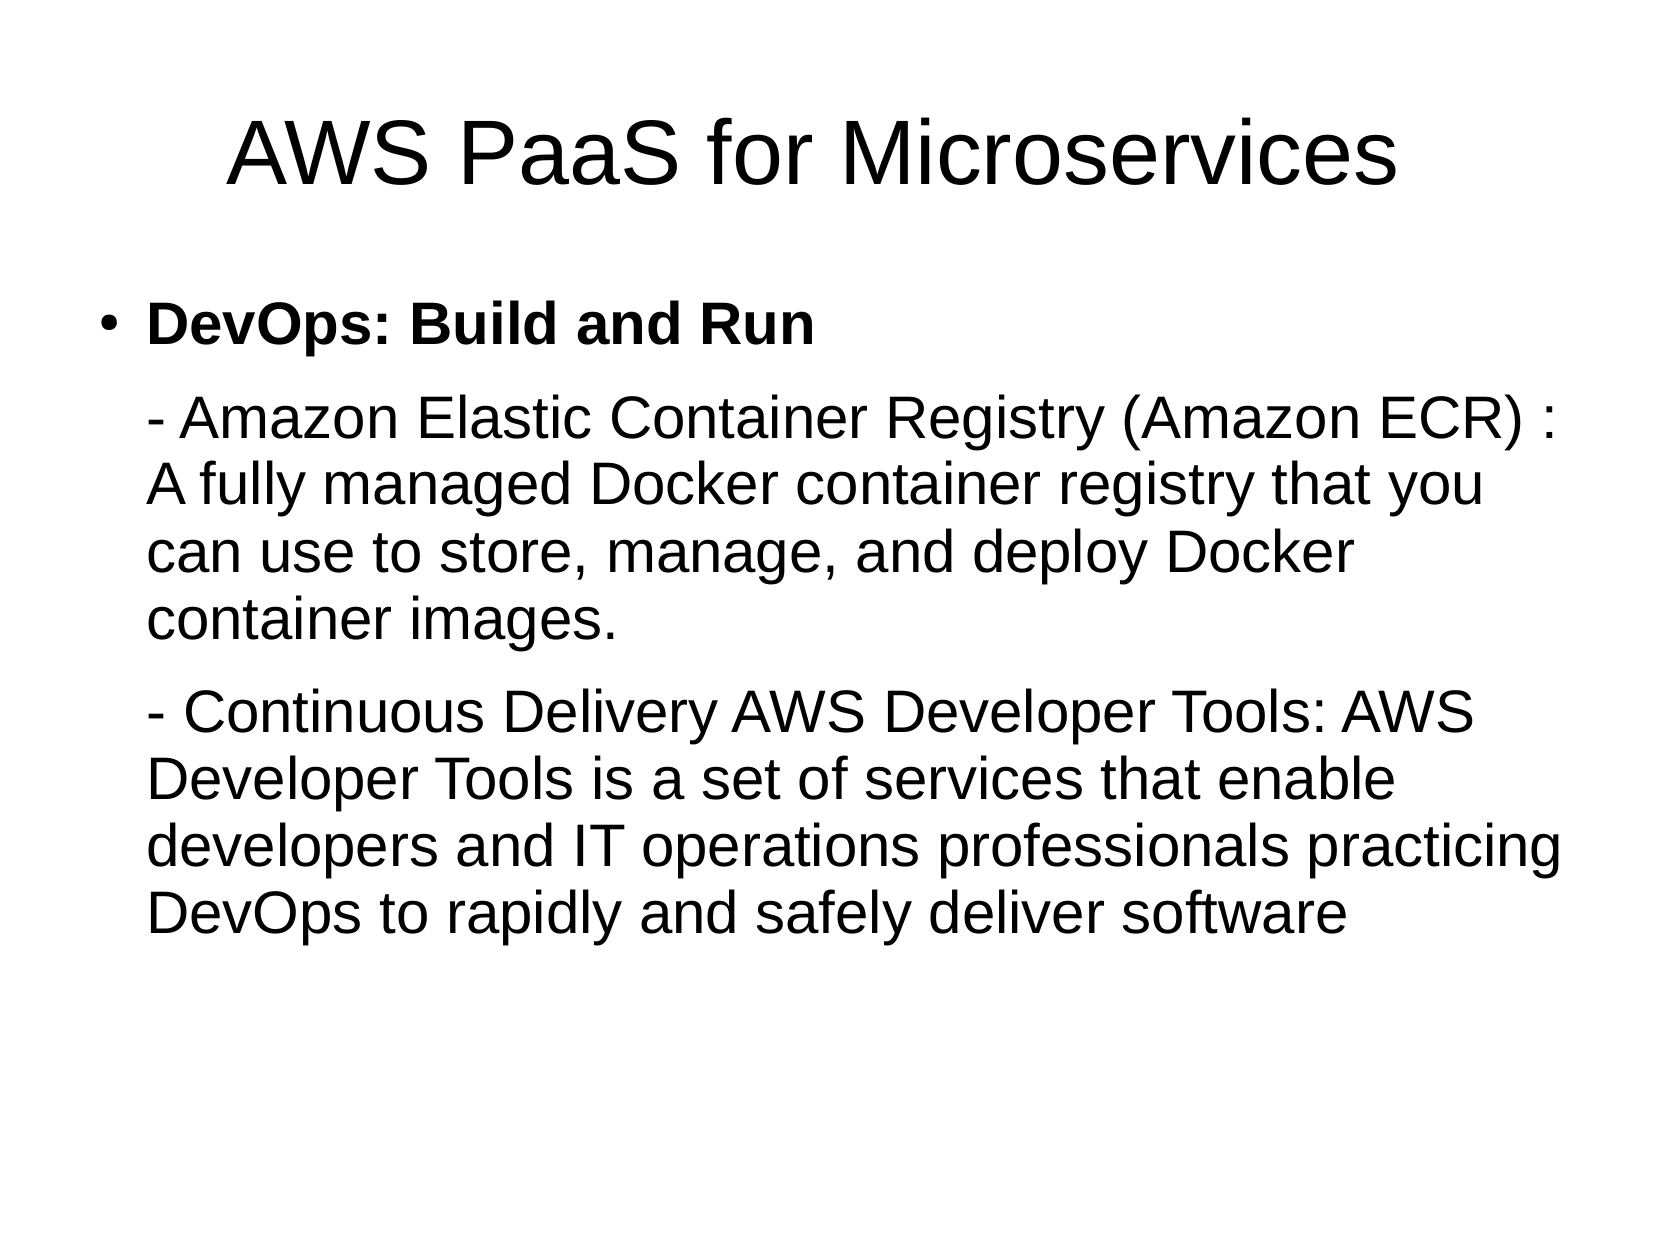

# AWS PaaS for Microservices
DevOps: Build and Run
- Amazon Elastic Container Registry (Amazon ECR) : A fully managed Docker container registry that you can use to store, manage, and deploy Docker container images.
- Continuous Delivery AWS Developer Tools: AWS Developer Tools is a set of services that enable developers and IT operations professionals practicing DevOps to rapidly and safely deliver software